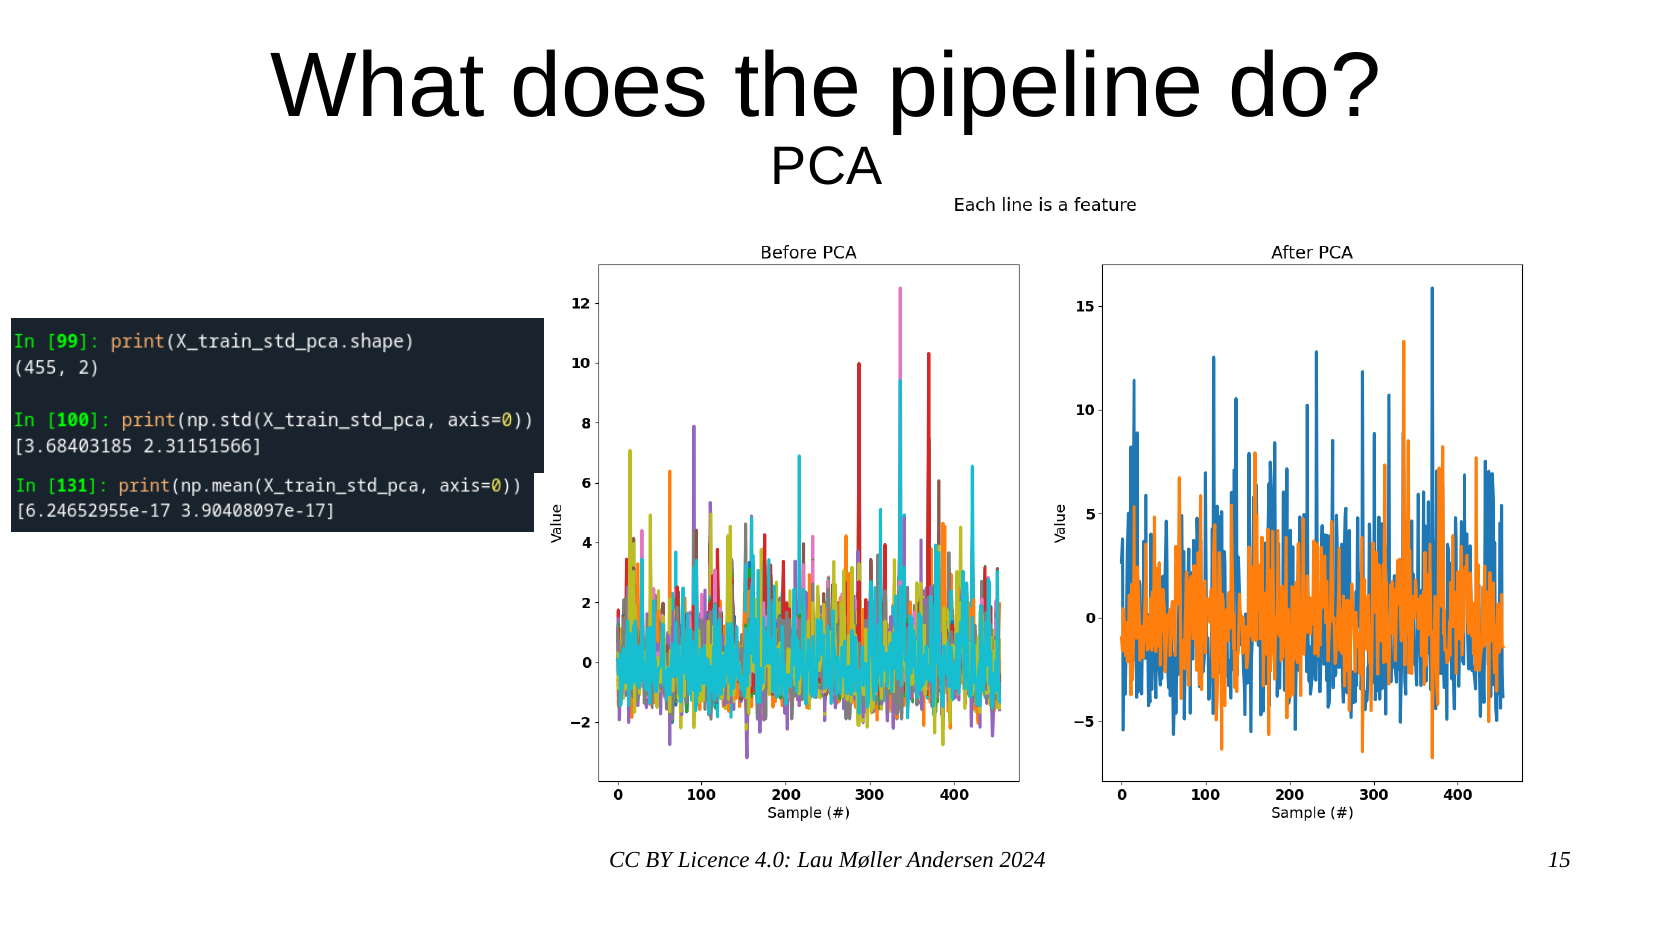

# What does the pipeline do? PCA
CC BY Licence 4.0: Lau Møller Andersen 2024
15